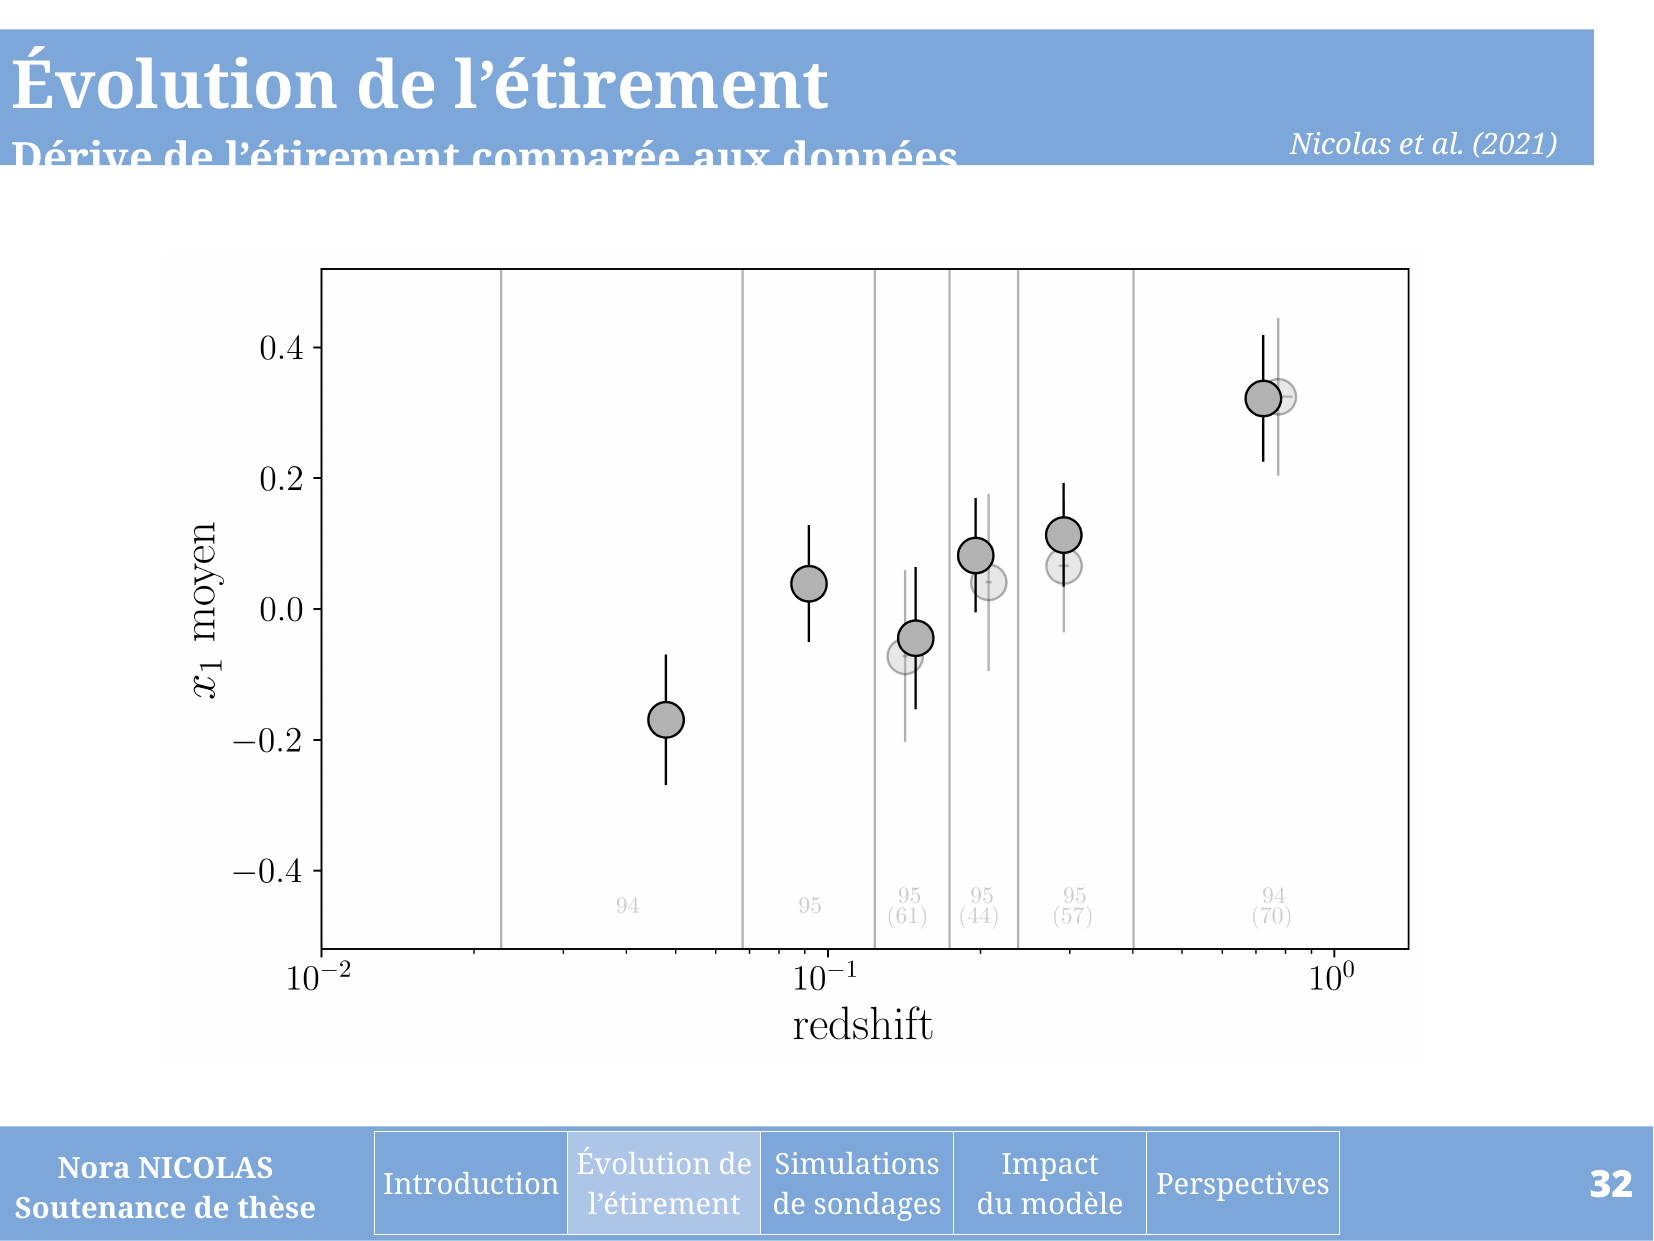

# Évolution de l’étirement Dérive de l’étirement comparée aux données
Nicolas et al. (2021)
32
Introduction
Évolution de
l’étirement
Simulations
de sondages
Impact
du modèle
Perspectives